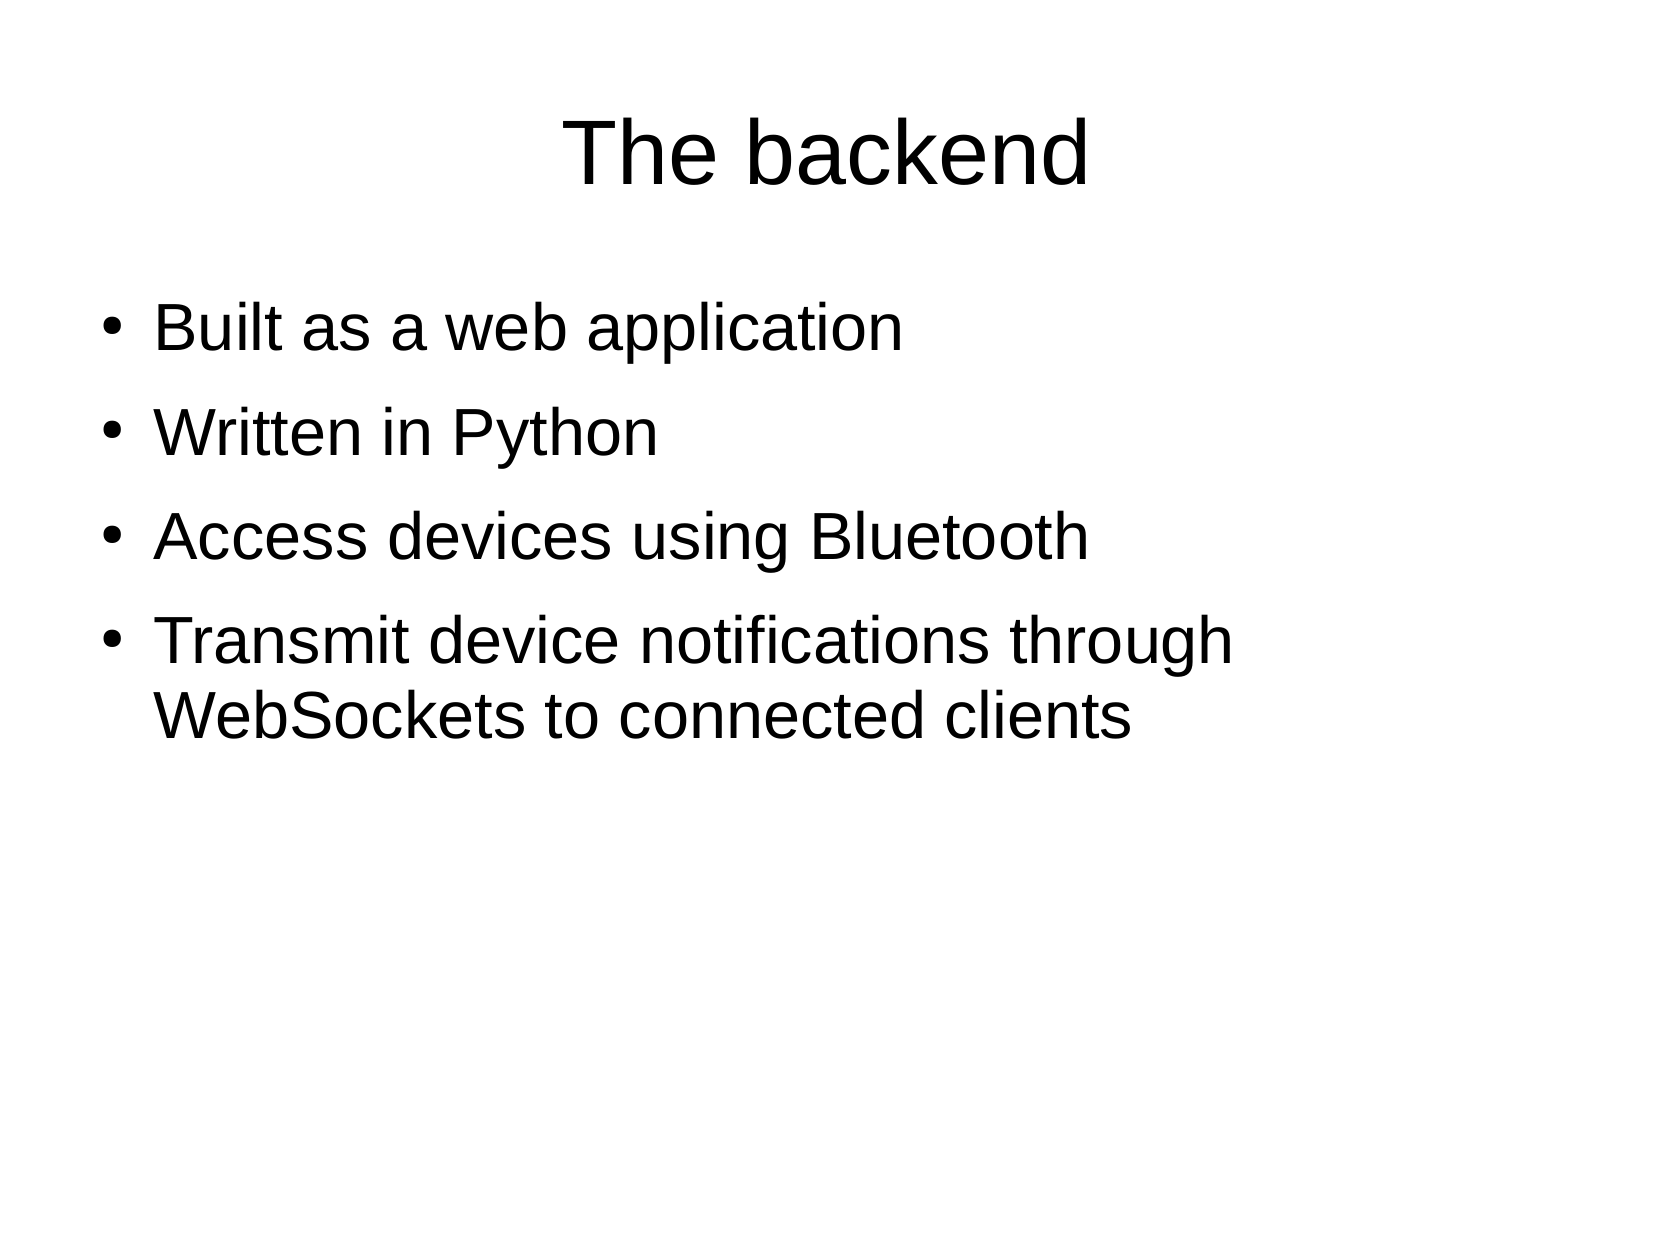

# The backend
Built as a web application
Written in Python
Access devices using Bluetooth
Transmit device notifications through WebSockets to connected clients